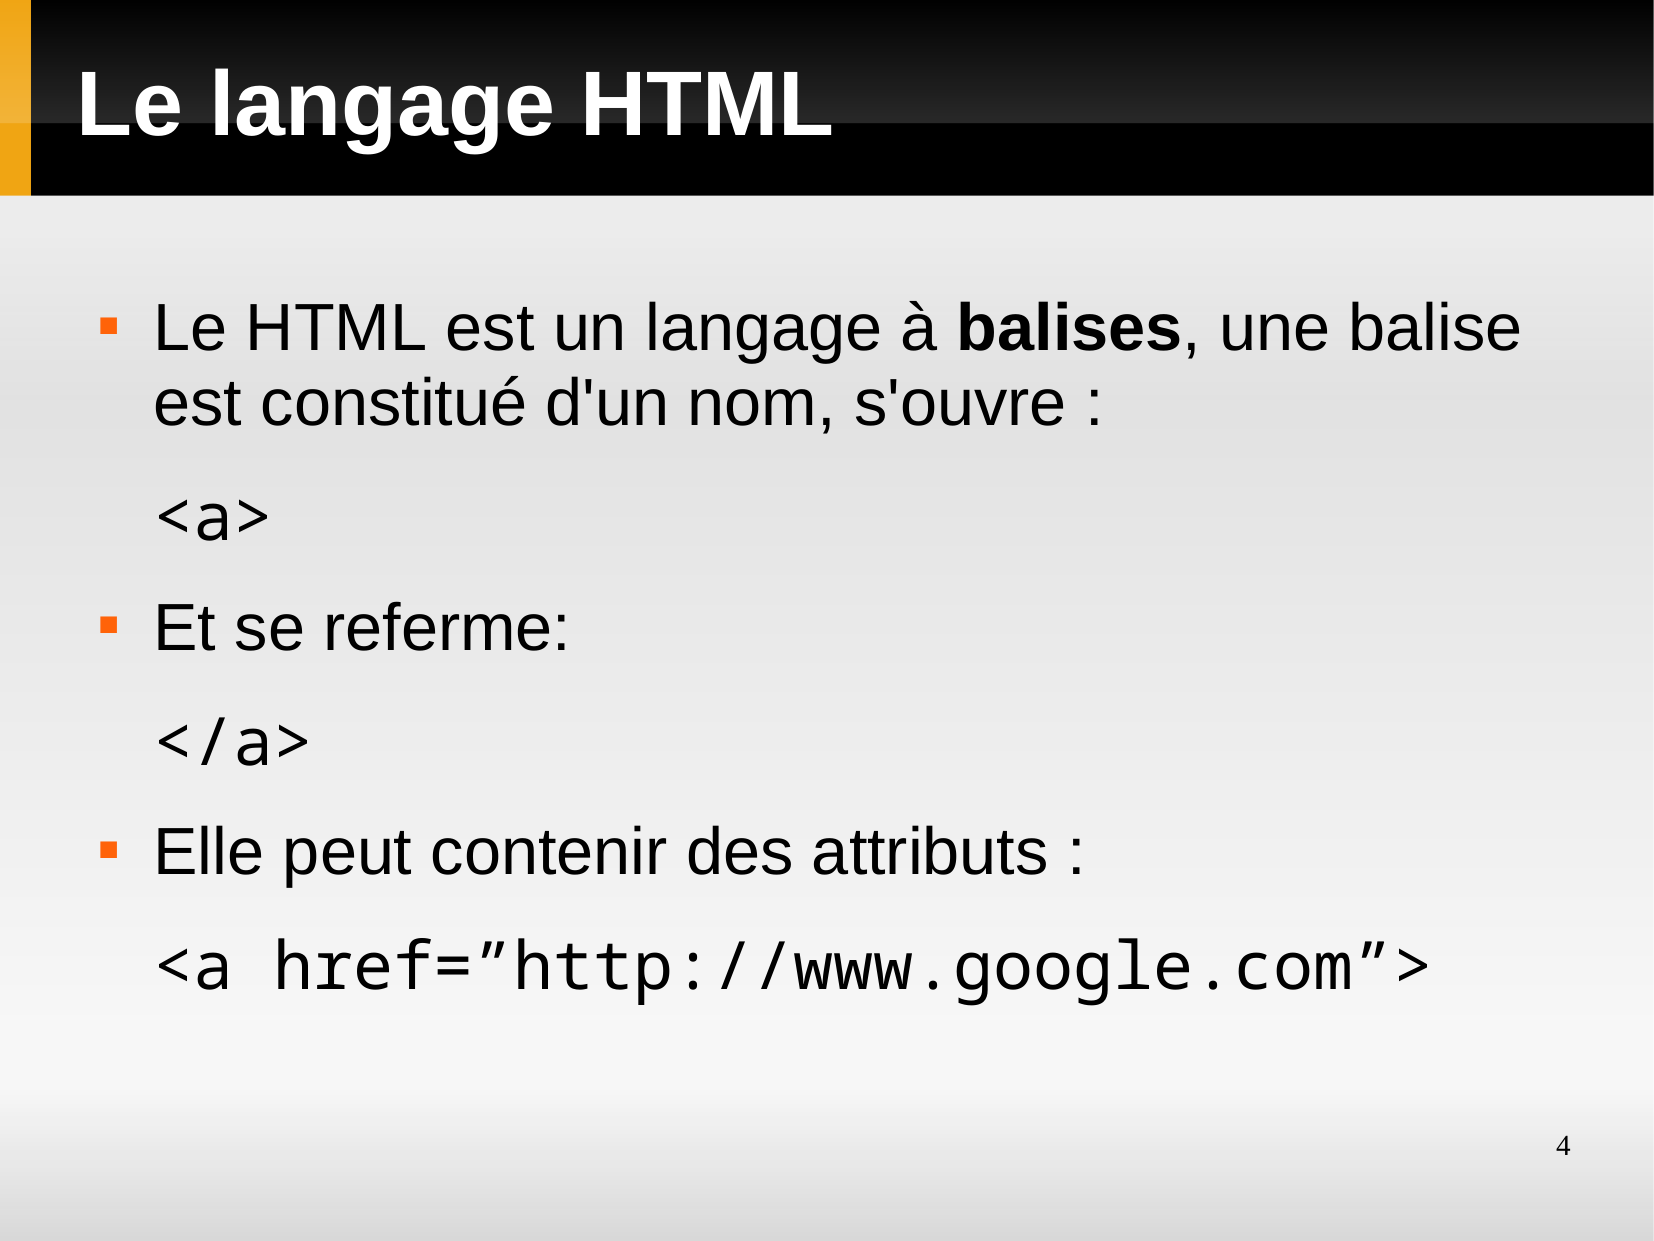

# Le langage HTML
Le HTML est un langage à balises, une balise est constitué d'un nom, s'ouvre :
<a>
Et se referme:
</a>
Elle peut contenir des attributs :
<a href=”http://www.google.com”>
4